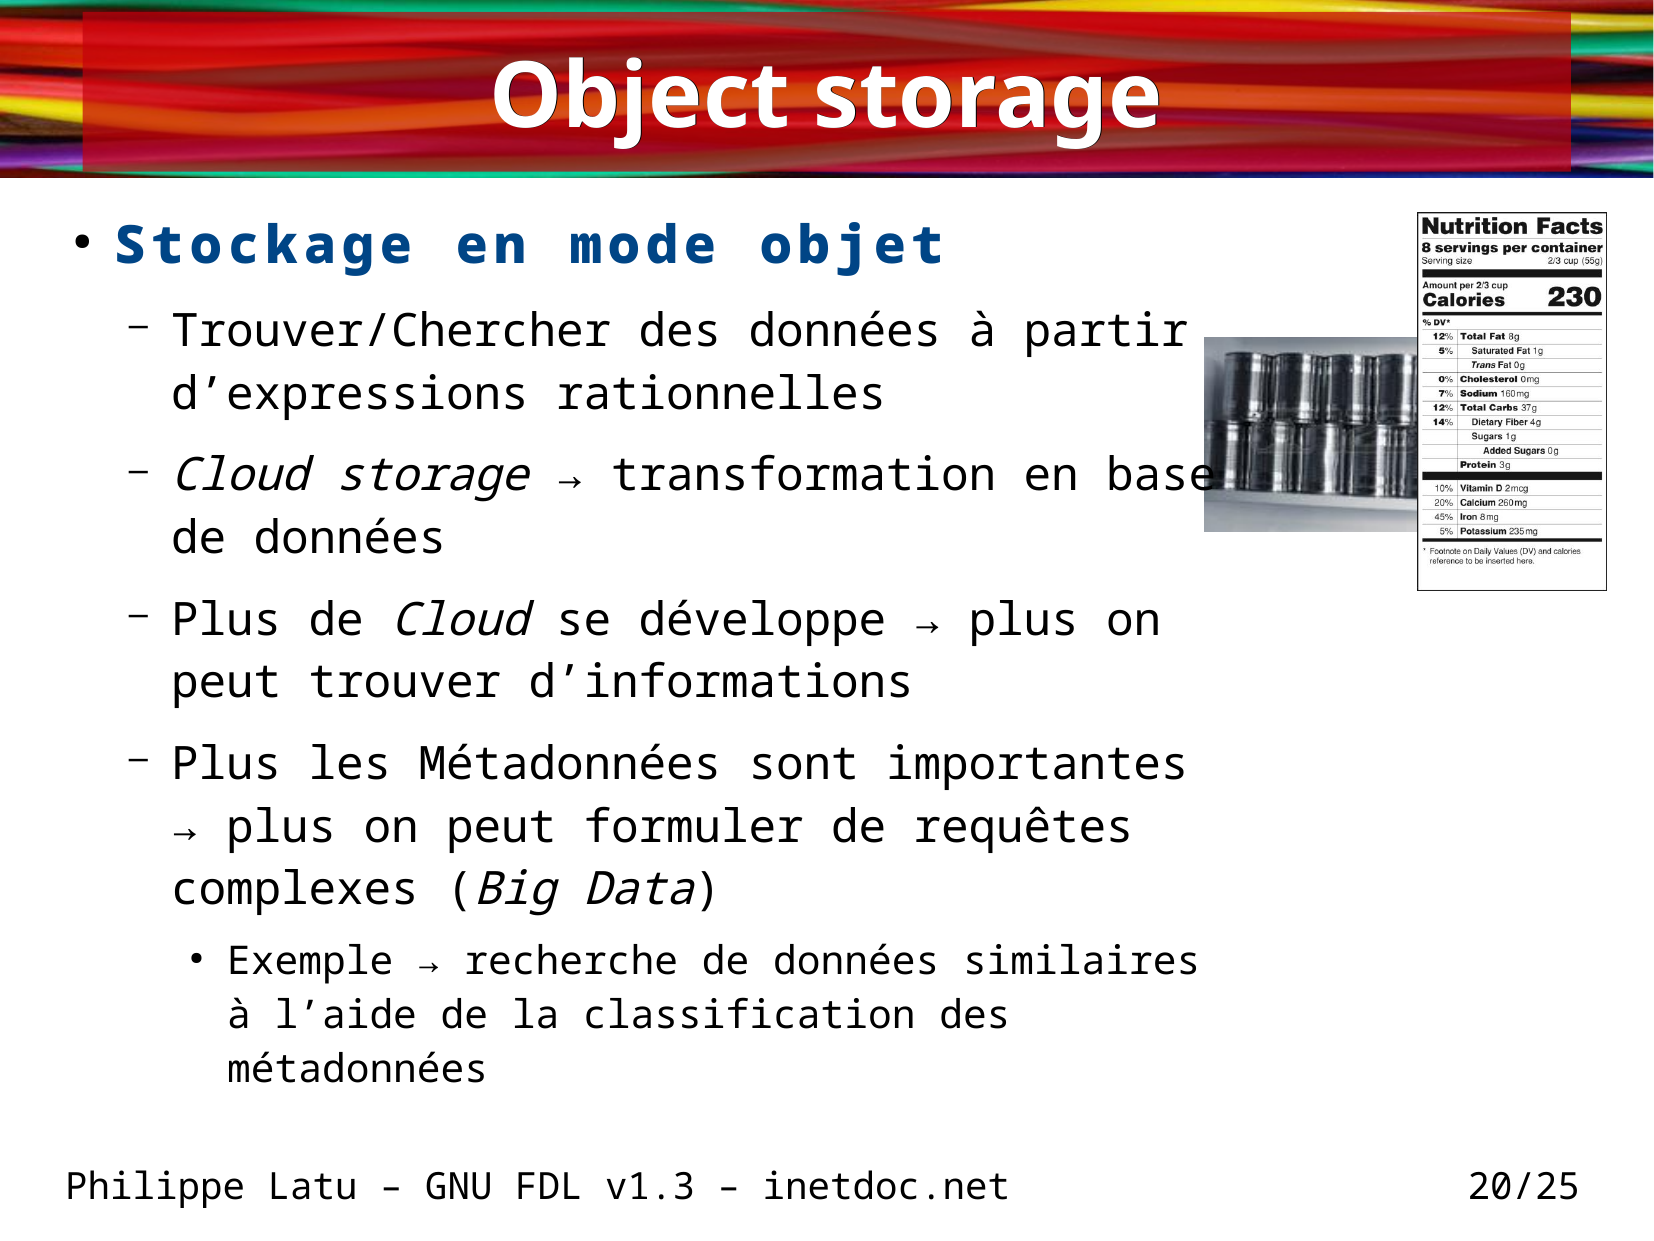

# Object storage
Stockage en mode objet
Trouver/Chercher des données à partir d’expressions rationnelles
Cloud storage → transformation en base de données
Plus de Cloud se développe → plus on peut trouver d’informations
Plus les Métadonnées sont importantes → plus on peut formuler de requêtes complexes (Big Data)
Exemple → recherche de données similaires à l’aide de la classification des métadonnées
Philippe Latu – GNU FDL v1.3 – inetdoc.net /25